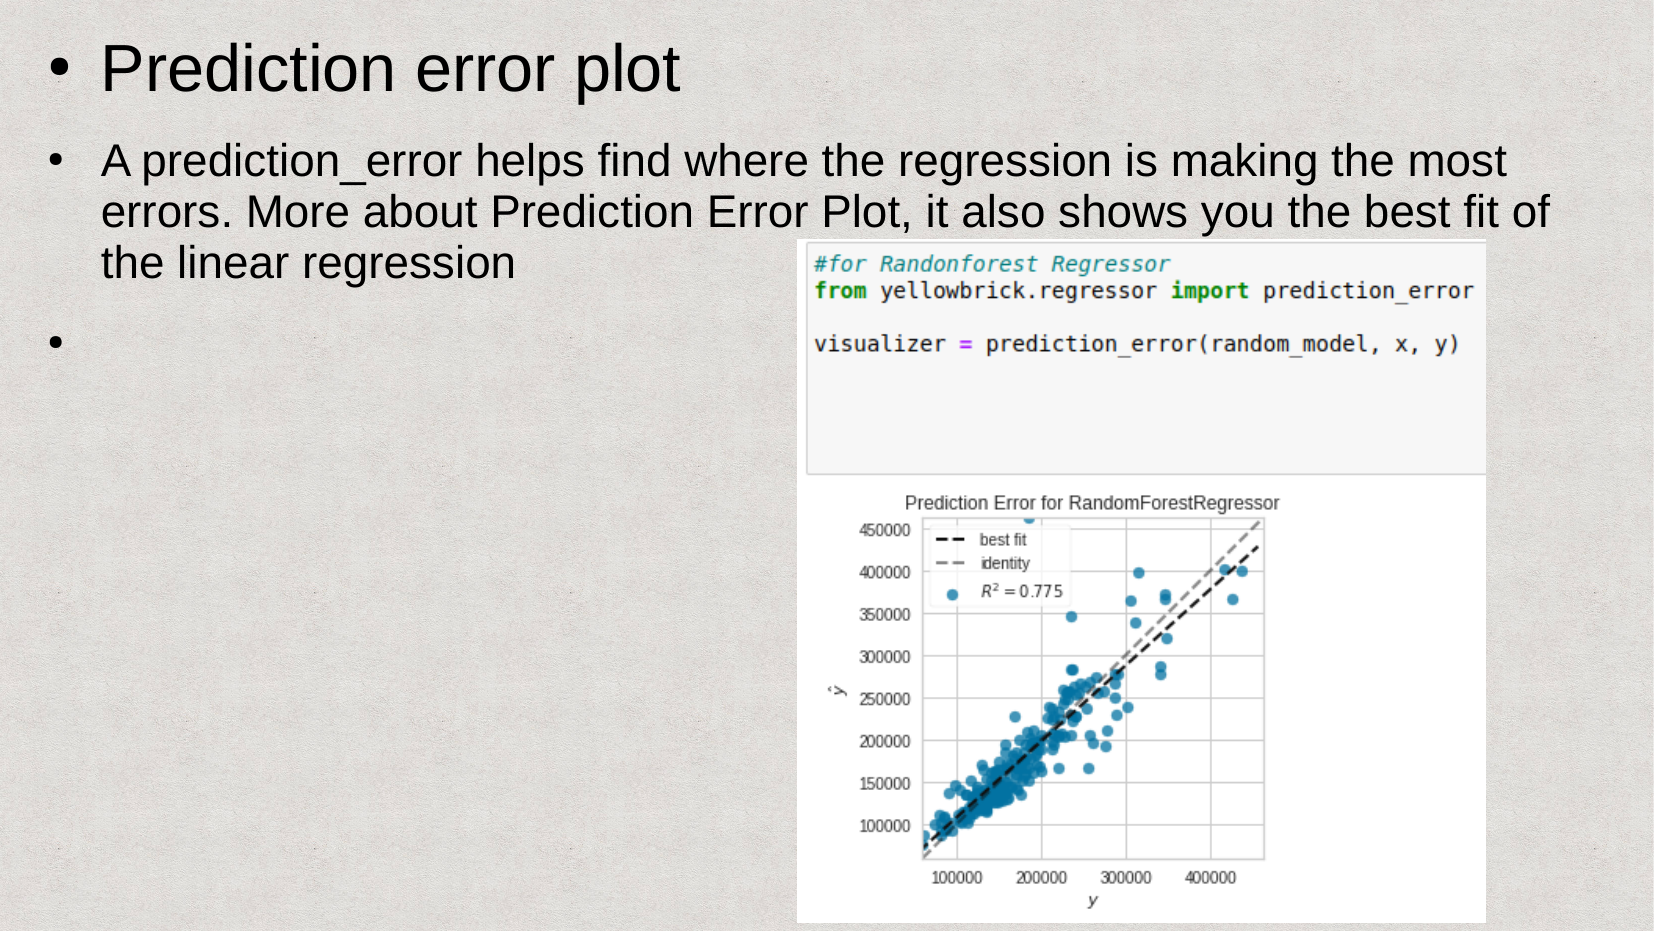

# Prediction error plot
A prediction_error helps find where the regression is making the most errors. More about Prediction Error Plot, it also shows you the best fit of the linear regression